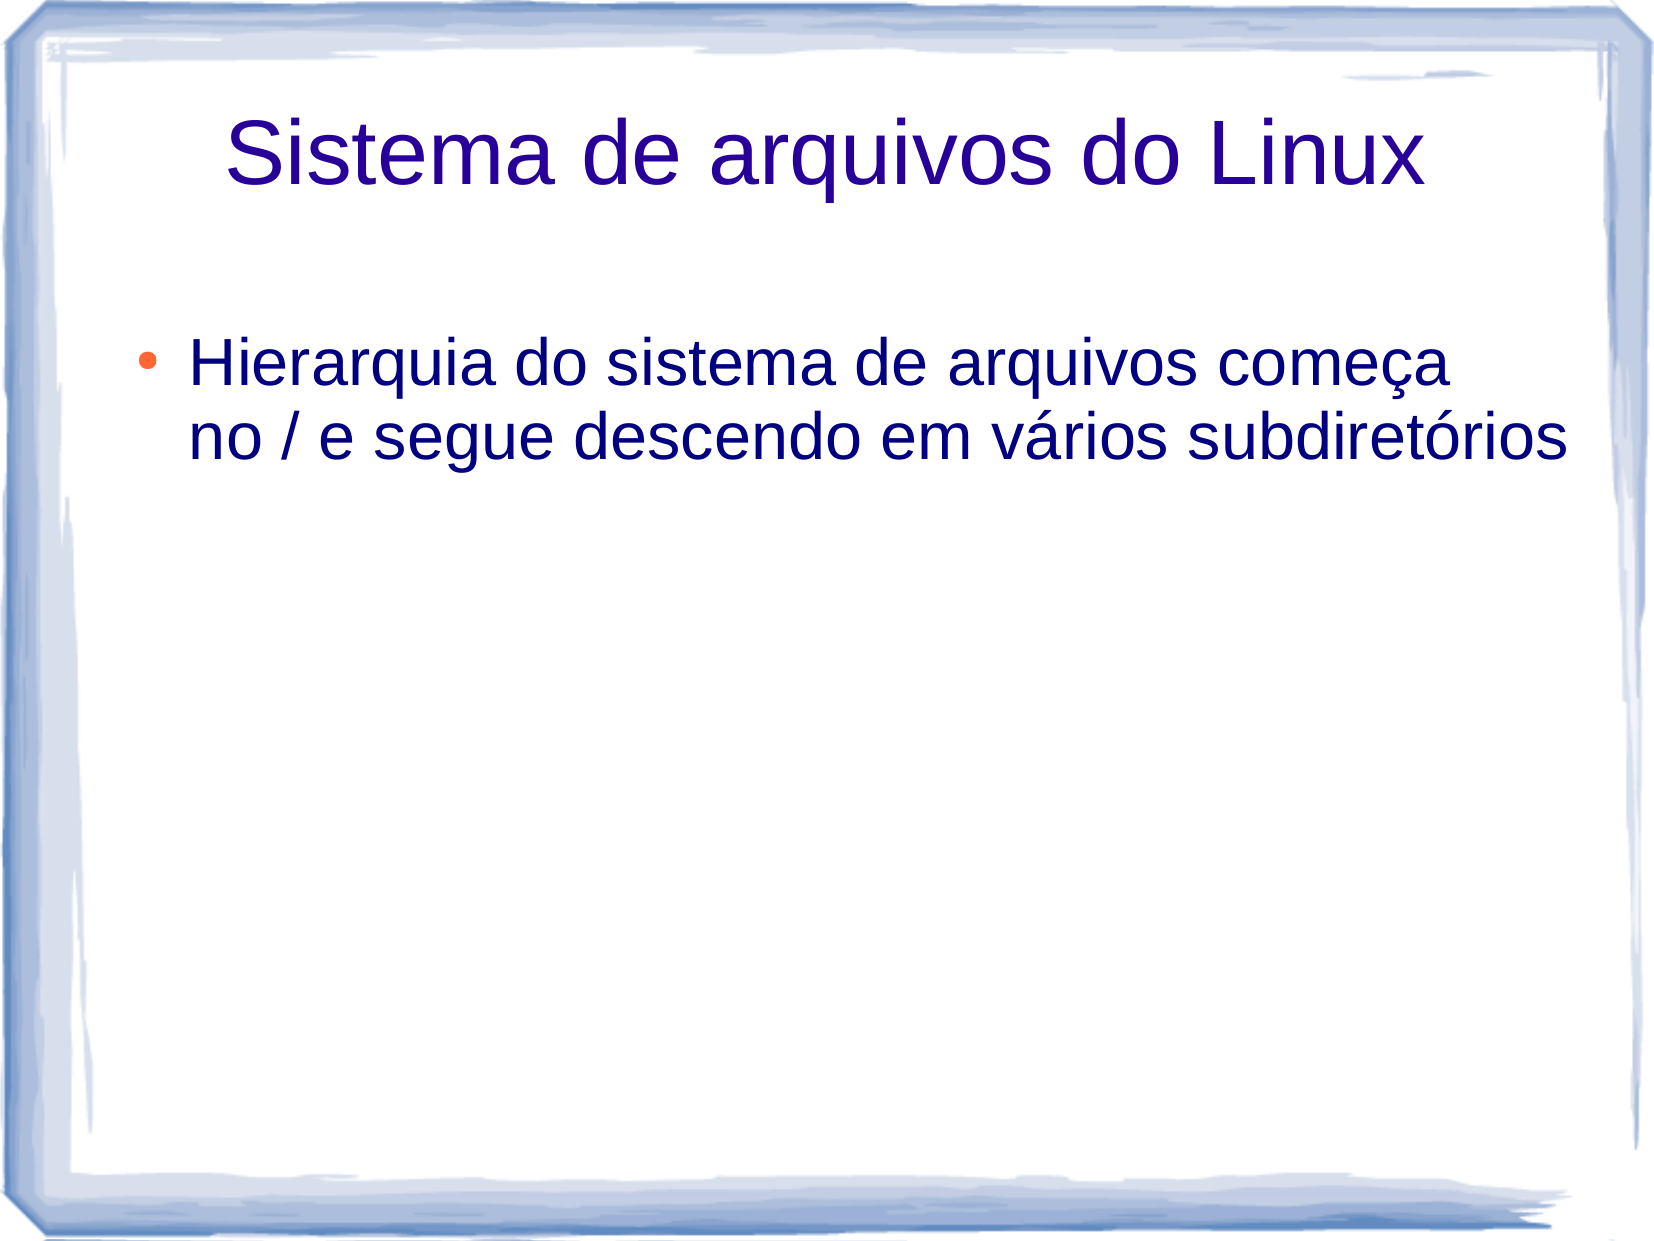

# Sistema de arquivos do Linux
Hierarquia do sistema de arquivos começa no / e segue descendo em vários subdiretórios